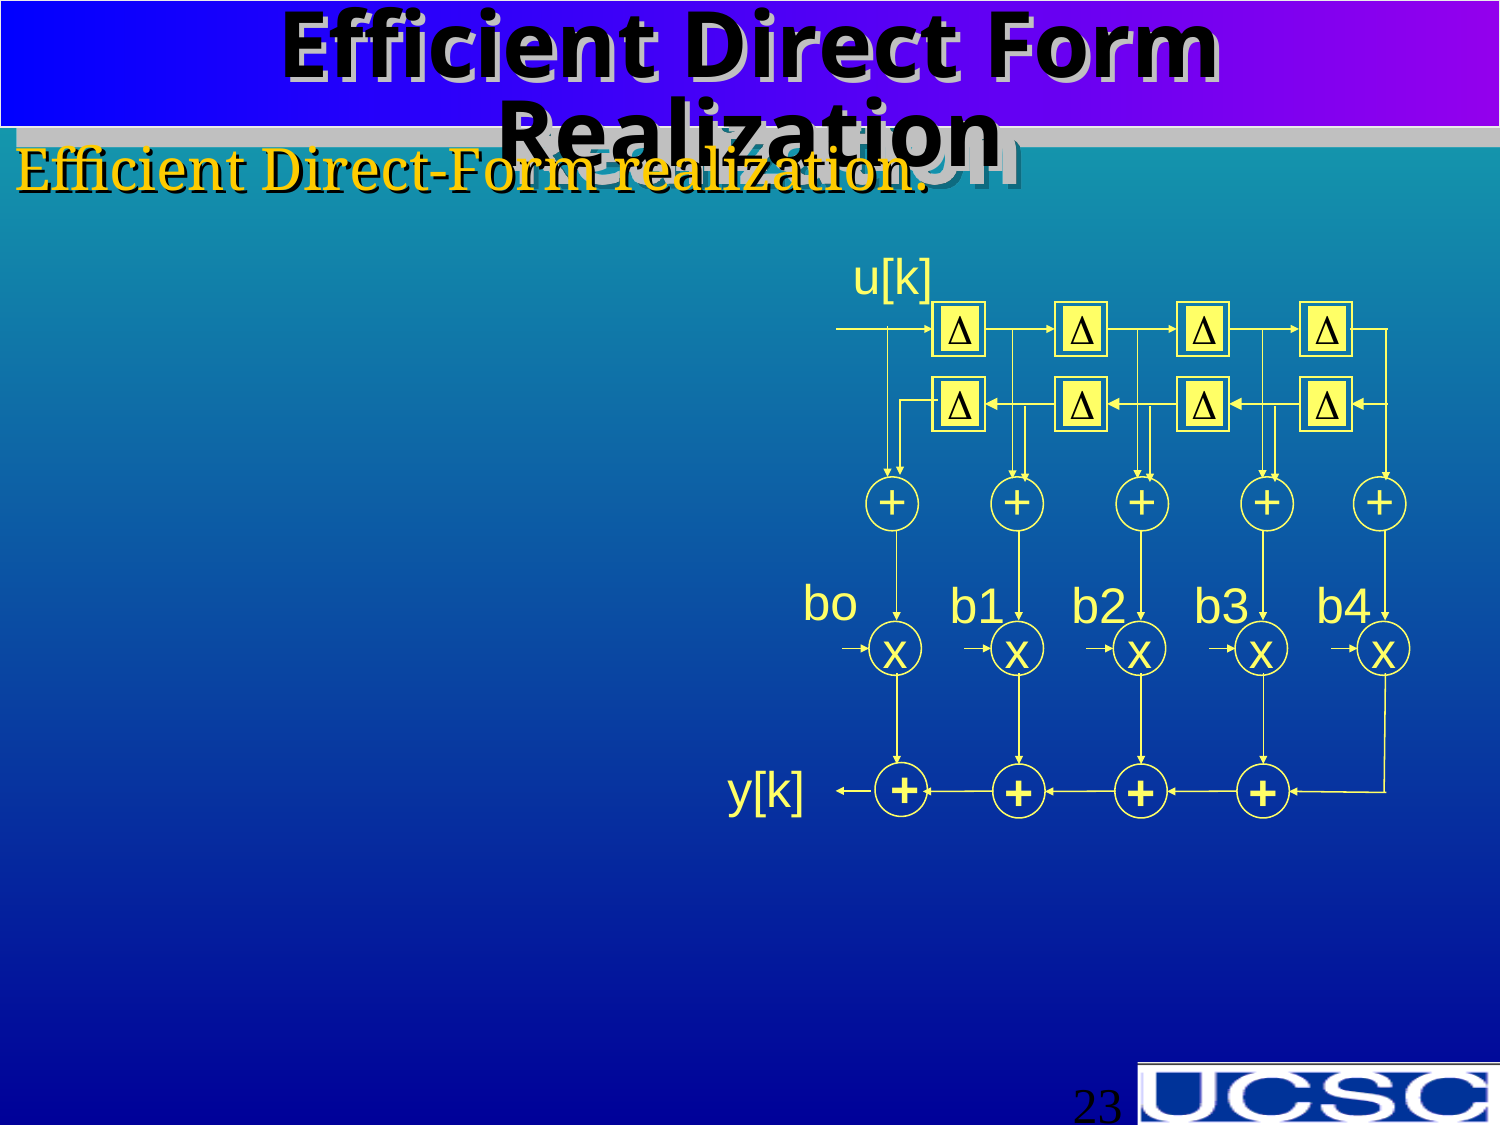

# Efficient Direct Form Realization
Efficient Direct-Form realization.
u[k]
+
+
+
+
+
bo
b1
b2
b3
b4
x
x
x
x
x
y[k]
+
+
+
+
23